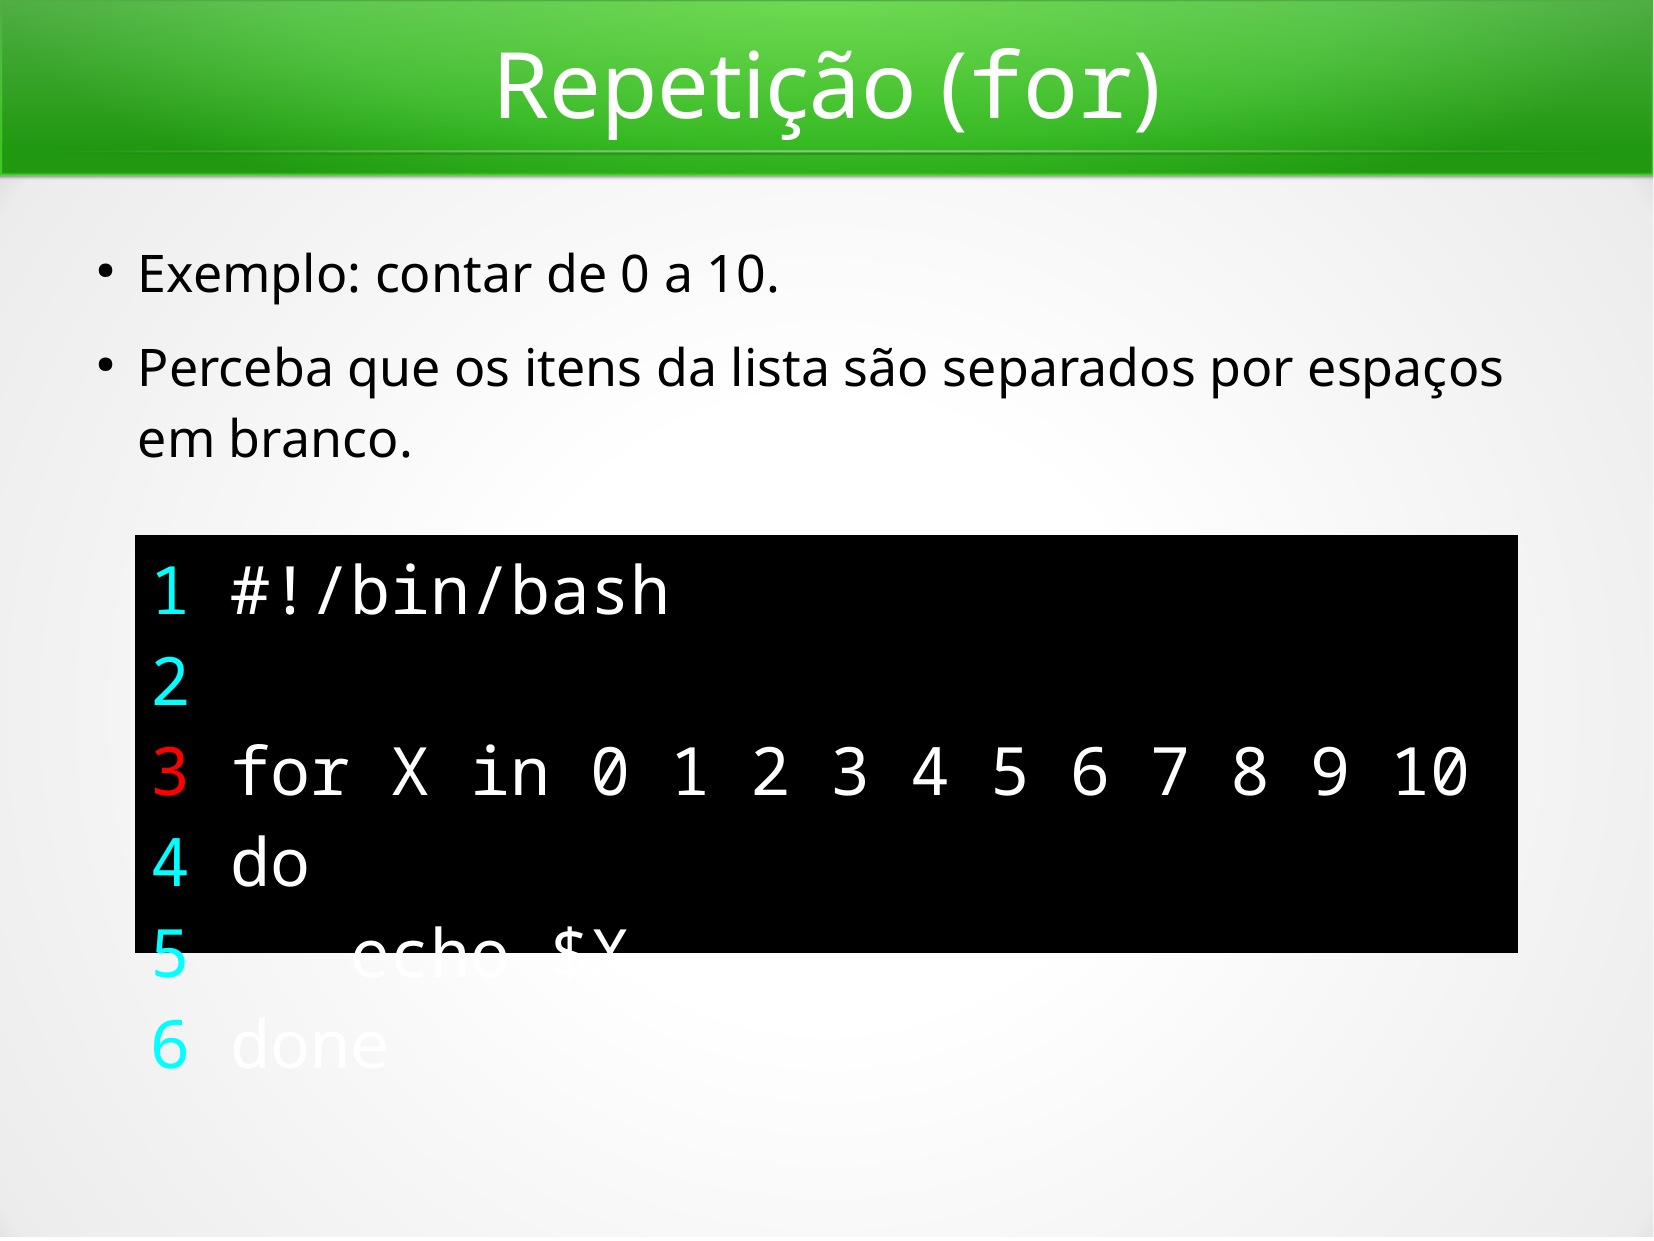

# Repetição (for)
Exemplo: contar de 0 a 10.
Perceba que os itens da lista são separados por espaços em branco.
1 #!/bin/bash
2
3 for X in 0 1 2 3 4 5 6 7 8 9 10
4 do
5 echo $X
6 done